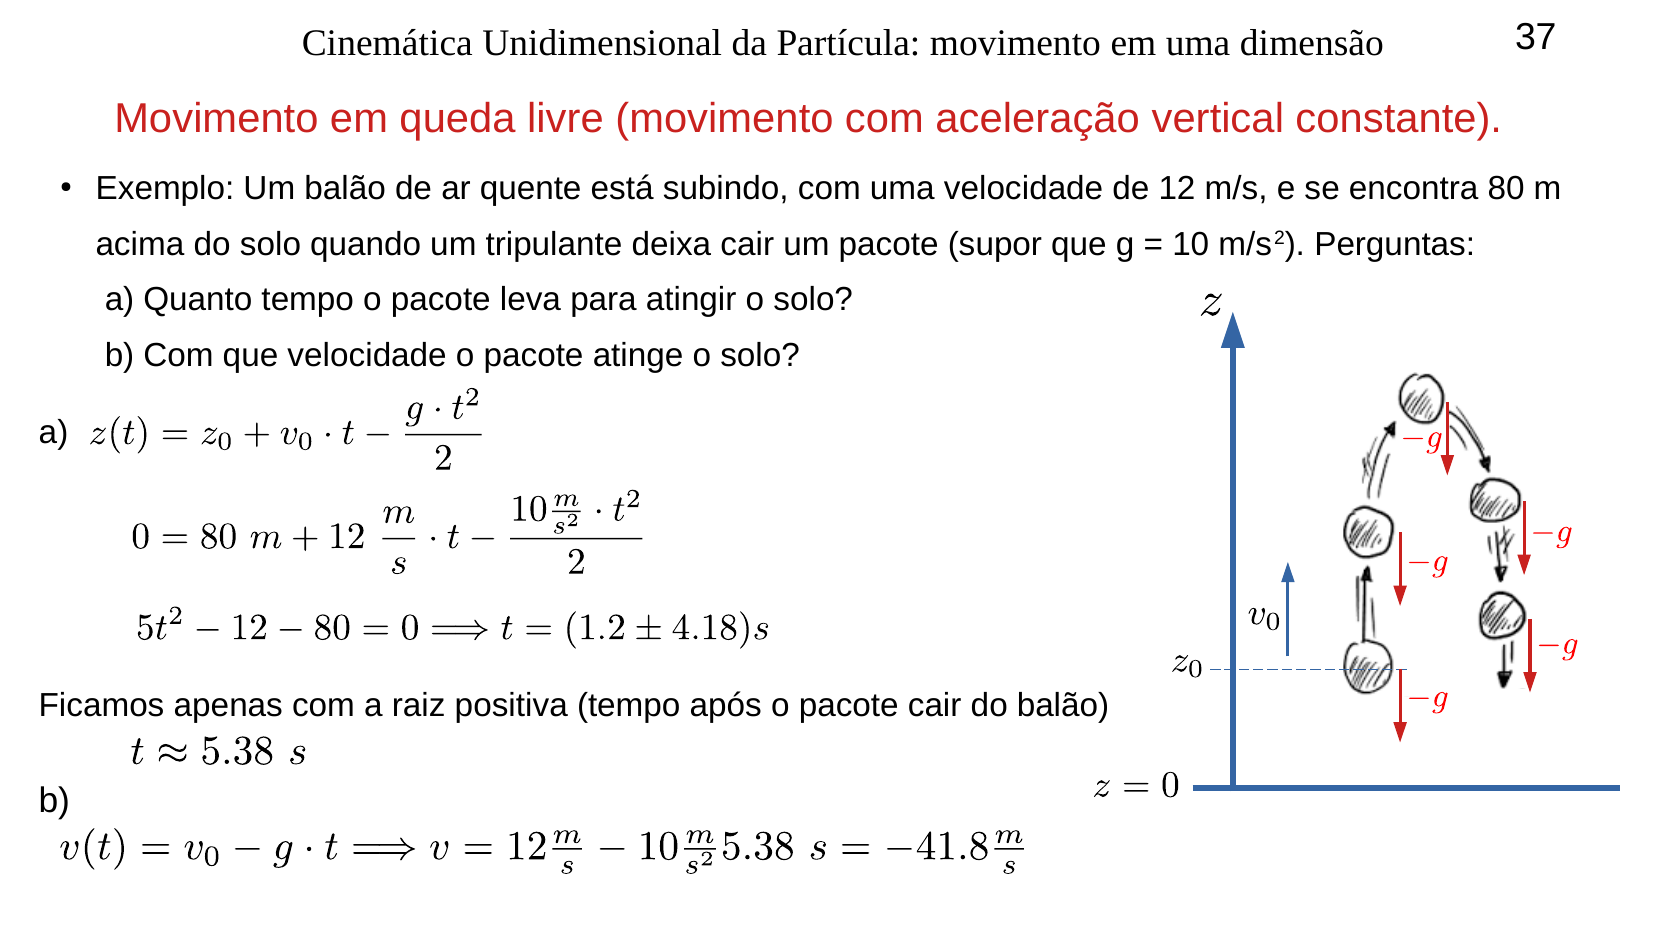

Cinemática Unidimensional da Partícula: movimento em uma dimensão
Movimento em queda livre (movimento com aceleração vertical constante).
Exemplo: Um balão de ar quente está subindo, com uma velocidade de 12 m/s, e se encontra 80 m
acima do solo quando um tripulante deixa cair um pacote (supor que g = 10 m/s2). Perguntas:
 a) Quanto tempo o pacote leva para atingir o solo?
 b) Com que velocidade o pacote atinge o solo?
a)
Ficamos apenas com a raiz positiva (tempo após o pacote cair do balão)
b)